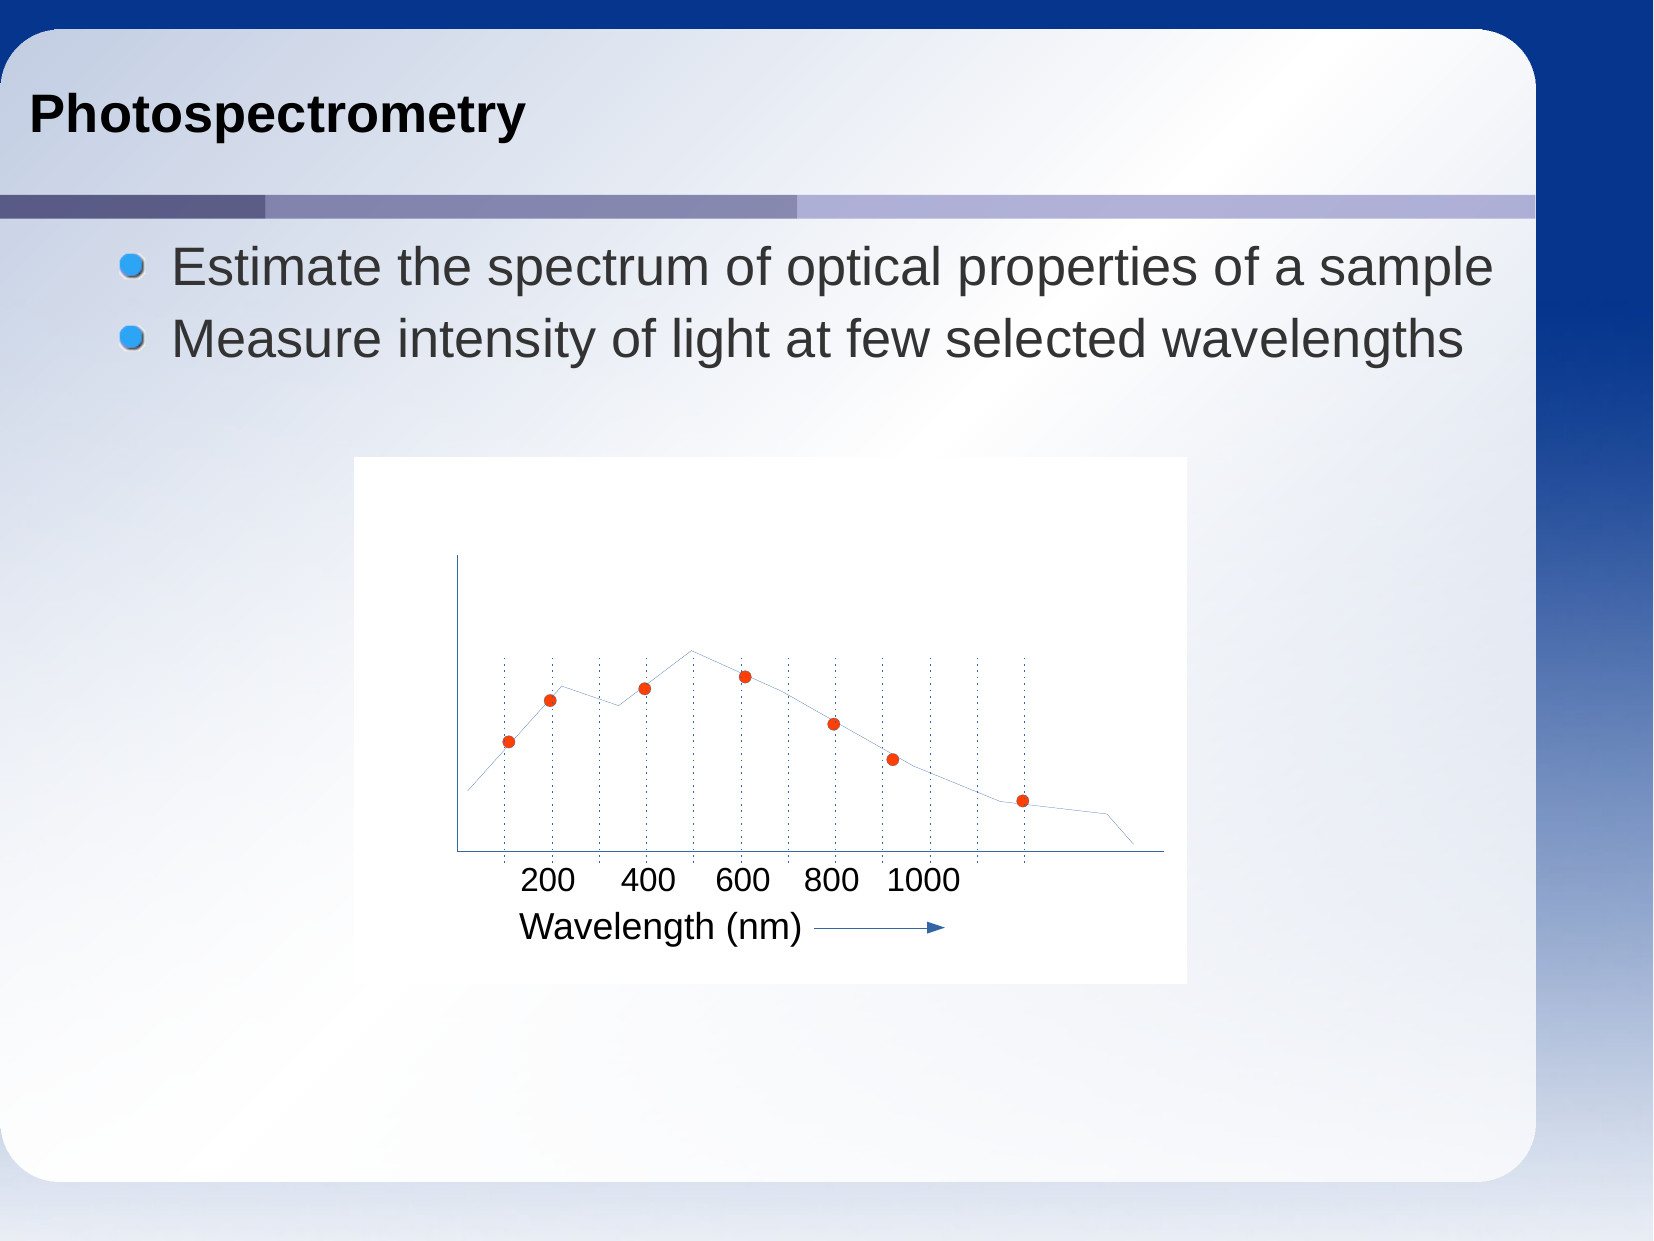

# Photospectrometry
Estimate the spectrum of optical properties of a sample
Measure intensity of light at few selected wavelengths